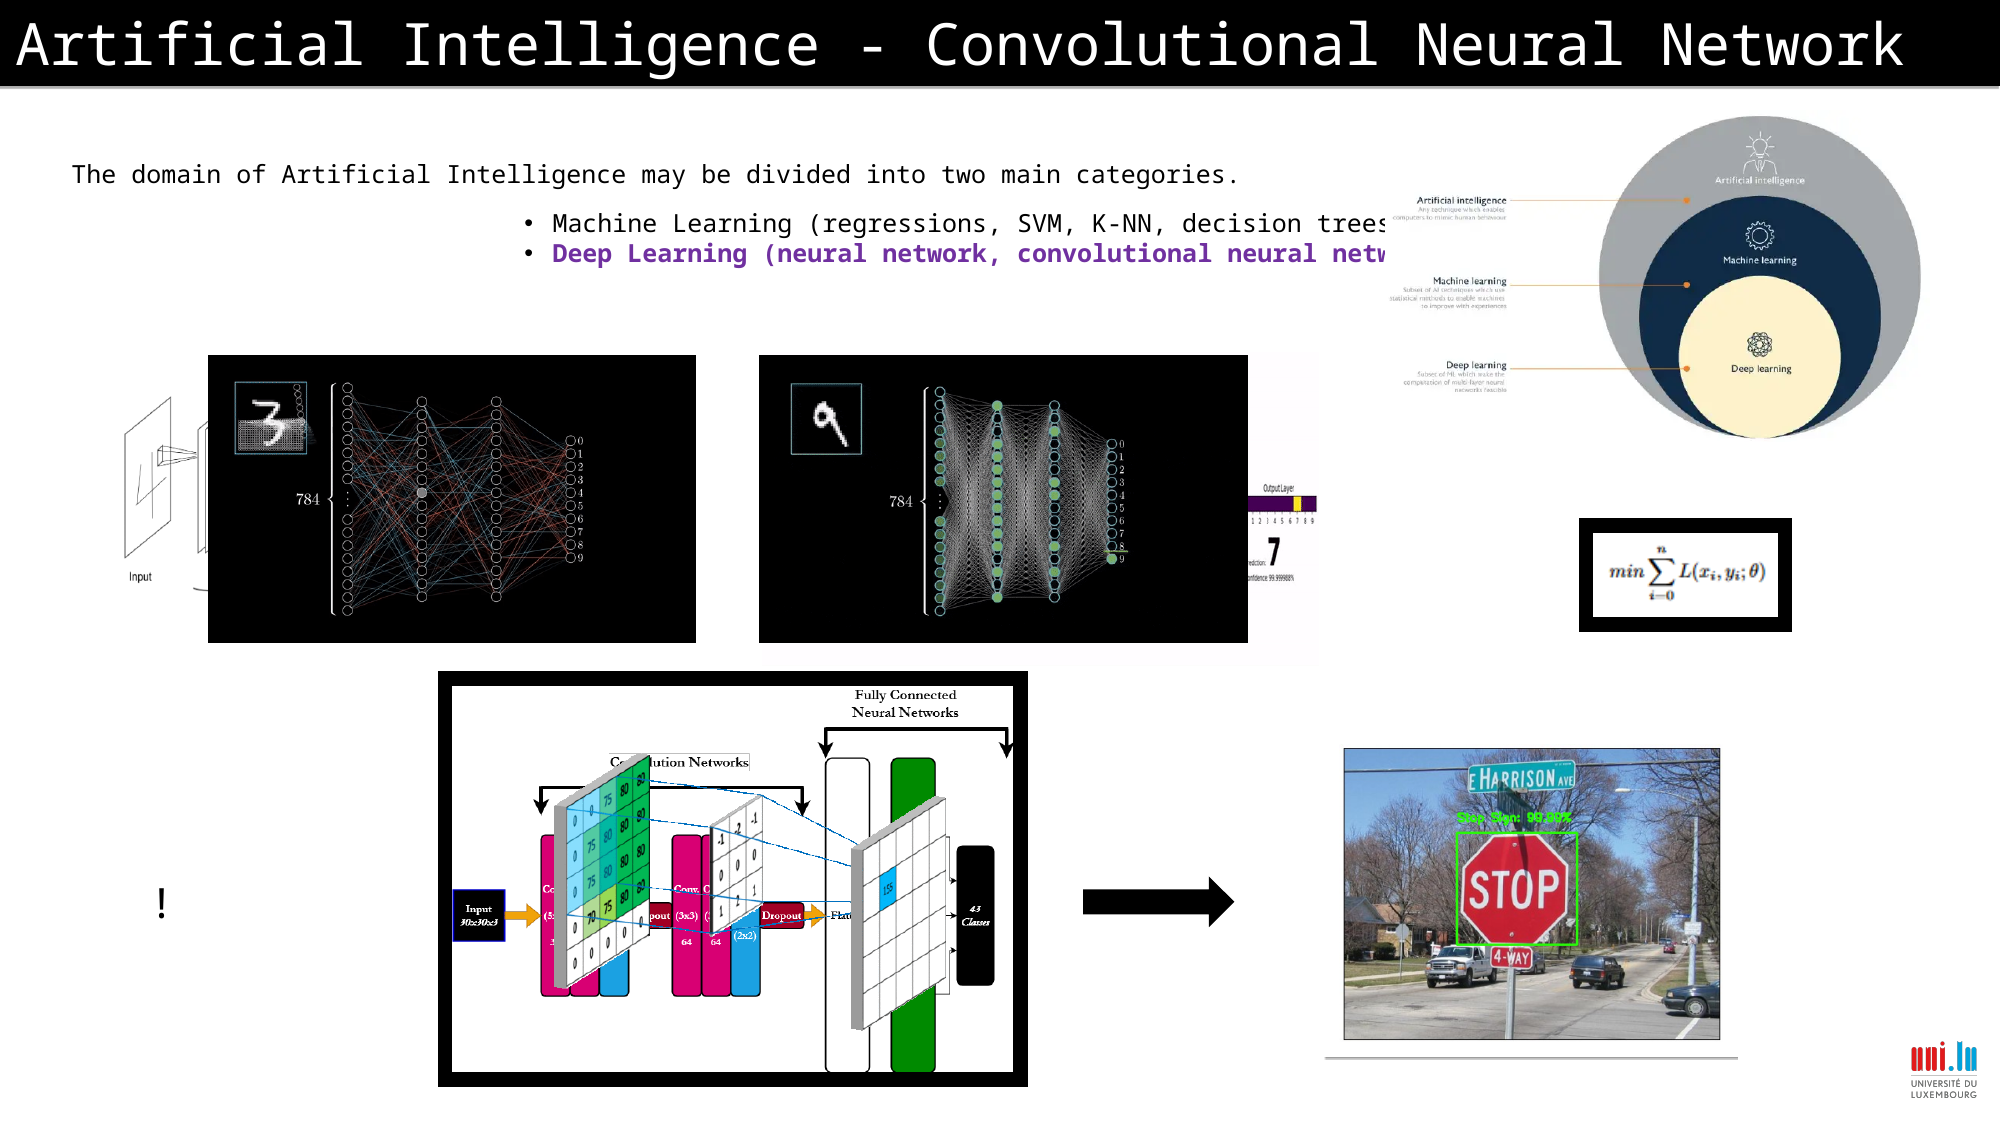

Artificial Intelligence - Convolutional Neural Network
The domain of Artificial Intelligence may be divided into two main categories.
Machine Learning (regressions, SVM, K-NN, decision trees,…)
Deep Learning (neural network, convolutional neural network,…)
!